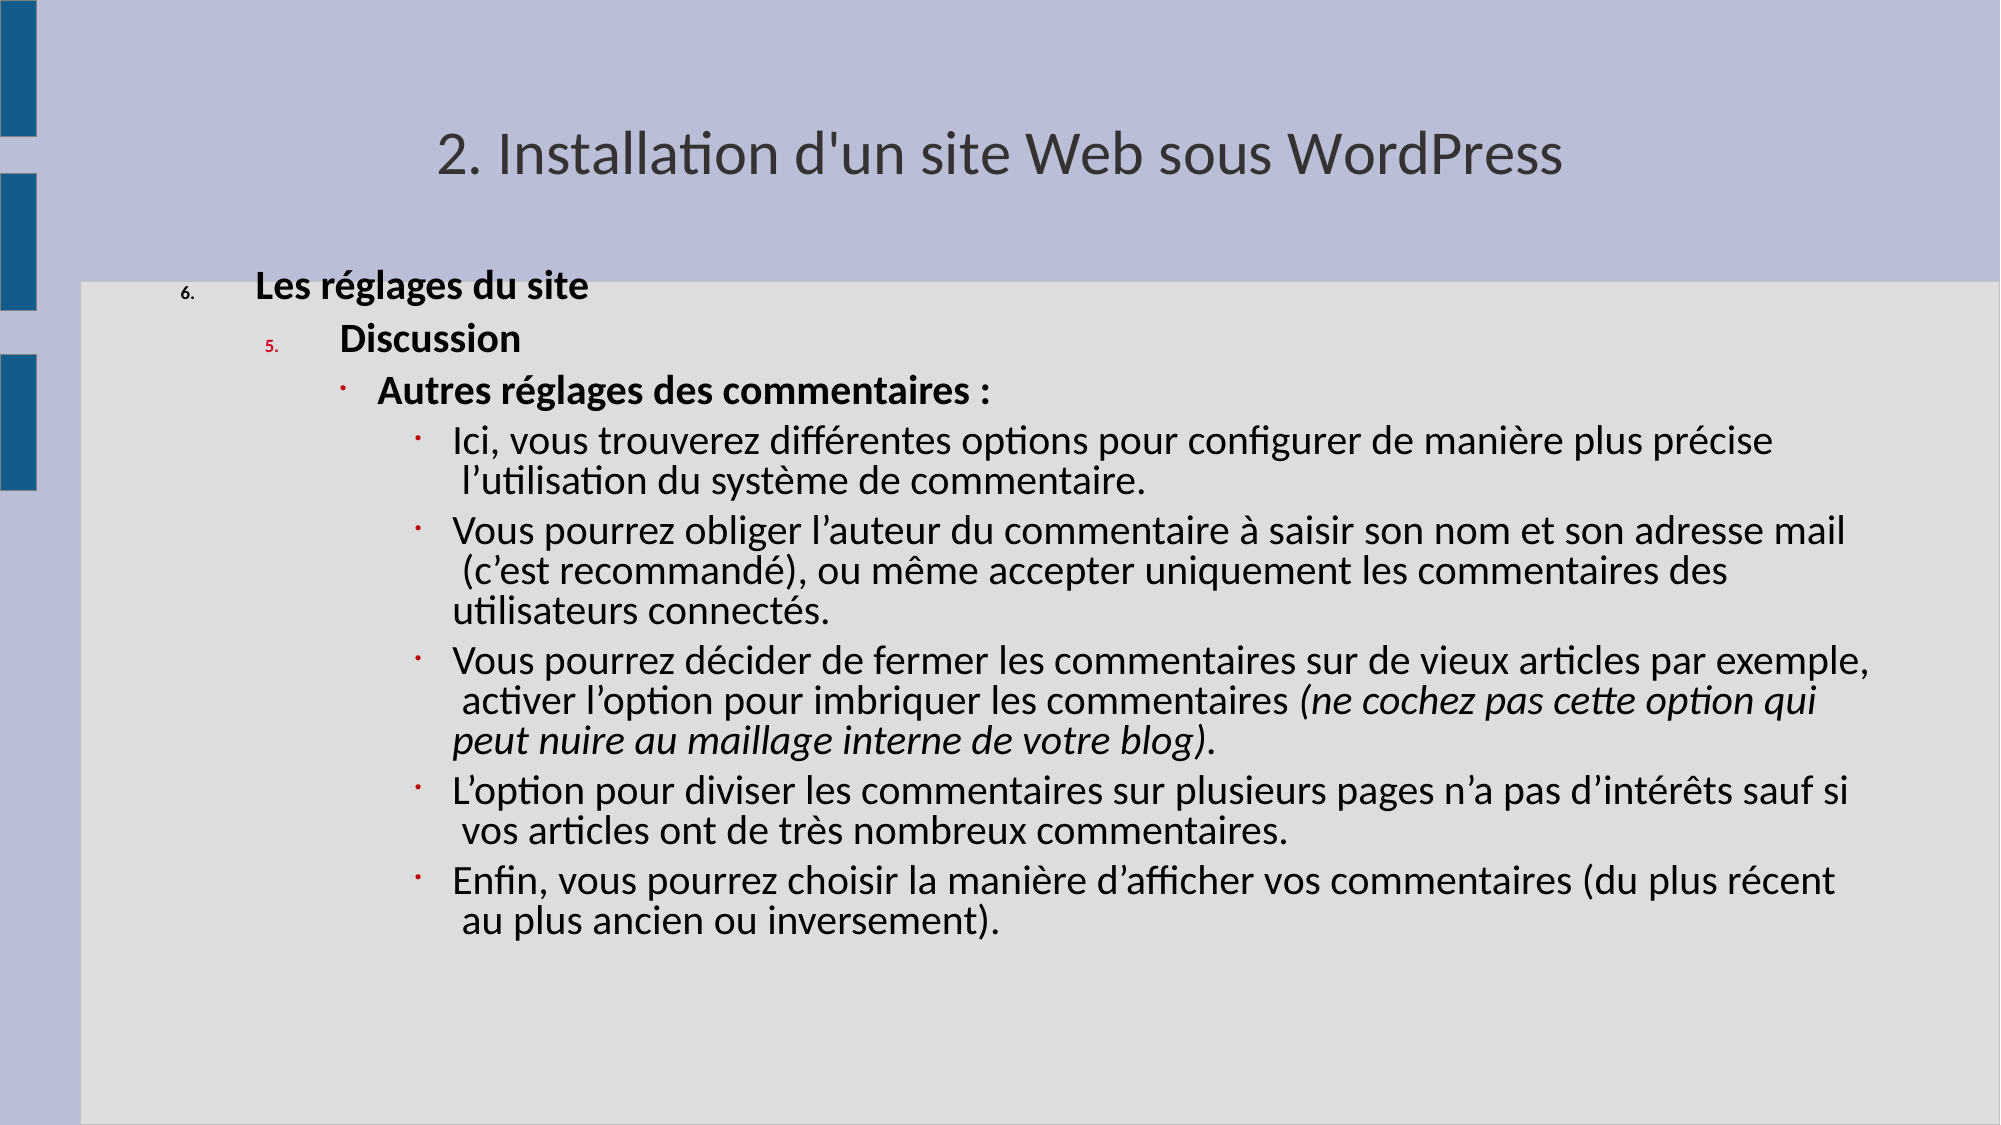

# 2. Installation d'un site Web sous WordPress
Les réglages du site
Discussion
Autres réglages des commentaires :
Ici, vous trouverez différentes options pour configurer de manière plus précise l’utilisation du système de commentaire.
Vous pourrez obliger l’auteur du commentaire à saisir son nom et son adresse mail (c’est recommandé), ou même accepter uniquement les commentaires des utilisateurs connectés.
Vous pourrez décider de fermer les commentaires sur de vieux articles par exemple, activer l’option pour imbriquer les commentaires (ne cochez pas cette option qui peut nuire au maillage interne de votre blog).
L’option pour diviser les commentaires sur plusieurs pages n’a pas d’intérêts sauf si vos articles ont de très nombreux commentaires.
Enfin, vous pourrez choisir la manière d’afficher vos commentaires (du plus récent au plus ancien ou inversement).